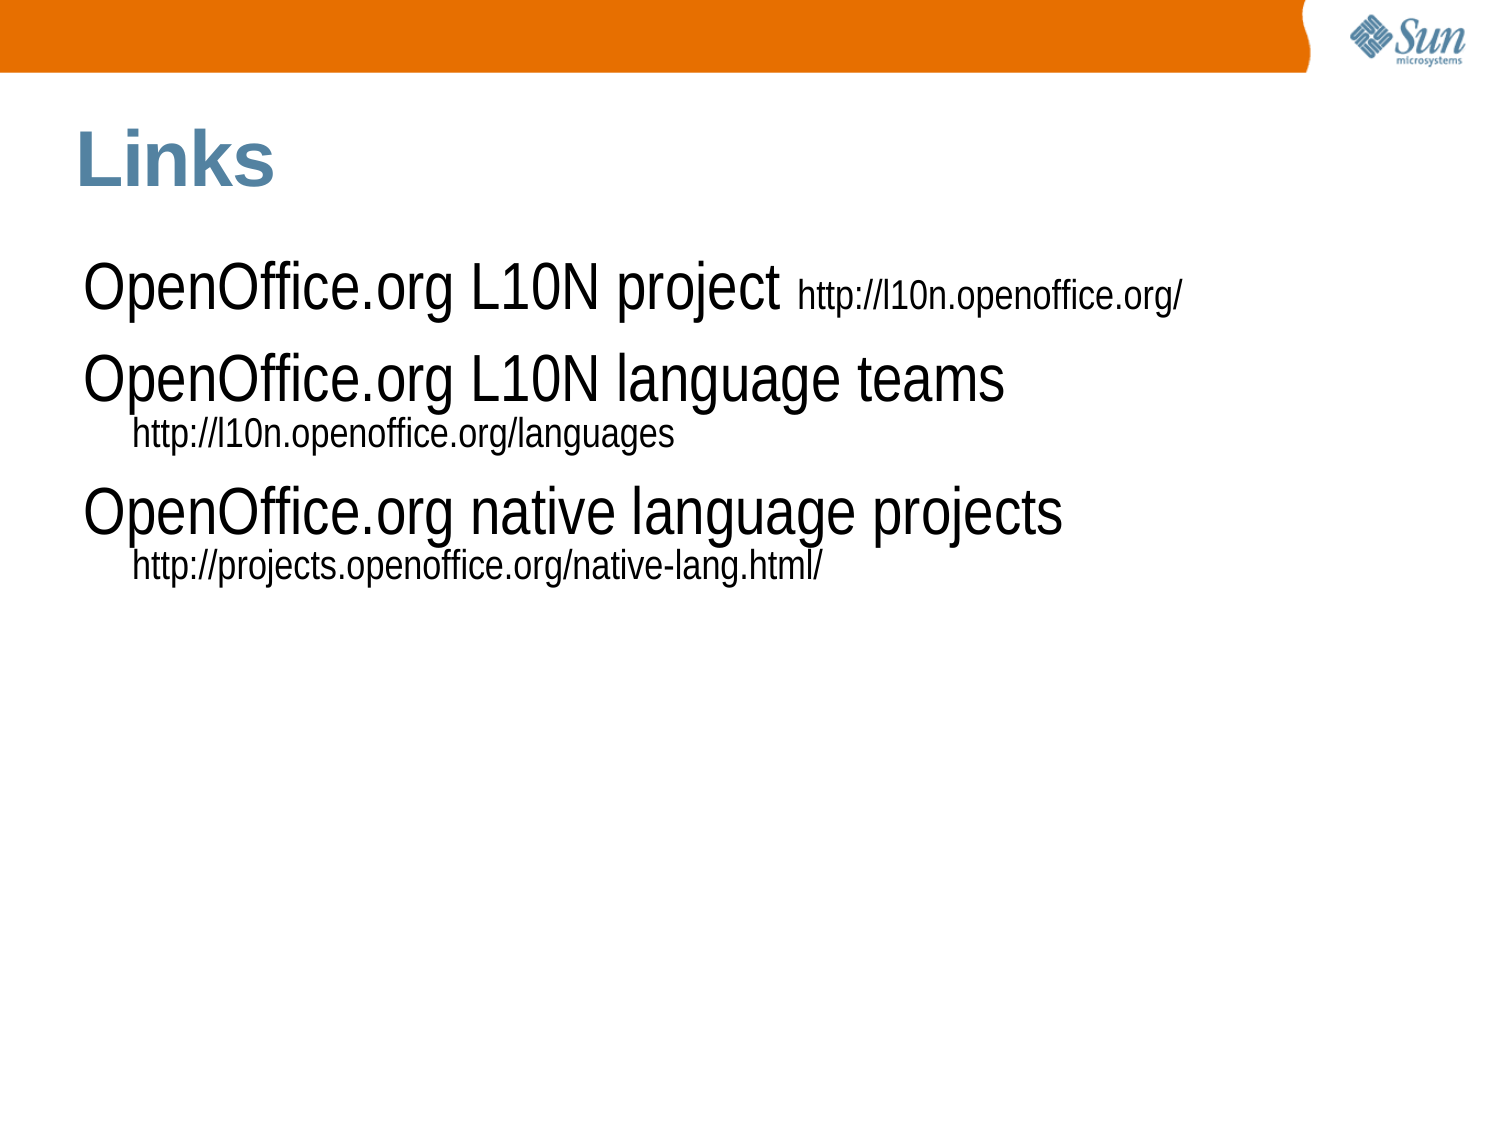

# Links
OpenOffice.org L10N project http://l10n.openoffice.org/
OpenOffice.org L10N language teamshttp://l10n.openoffice.org/languages
OpenOffice.org native language projects http://projects.openoffice.org/native-lang.html/